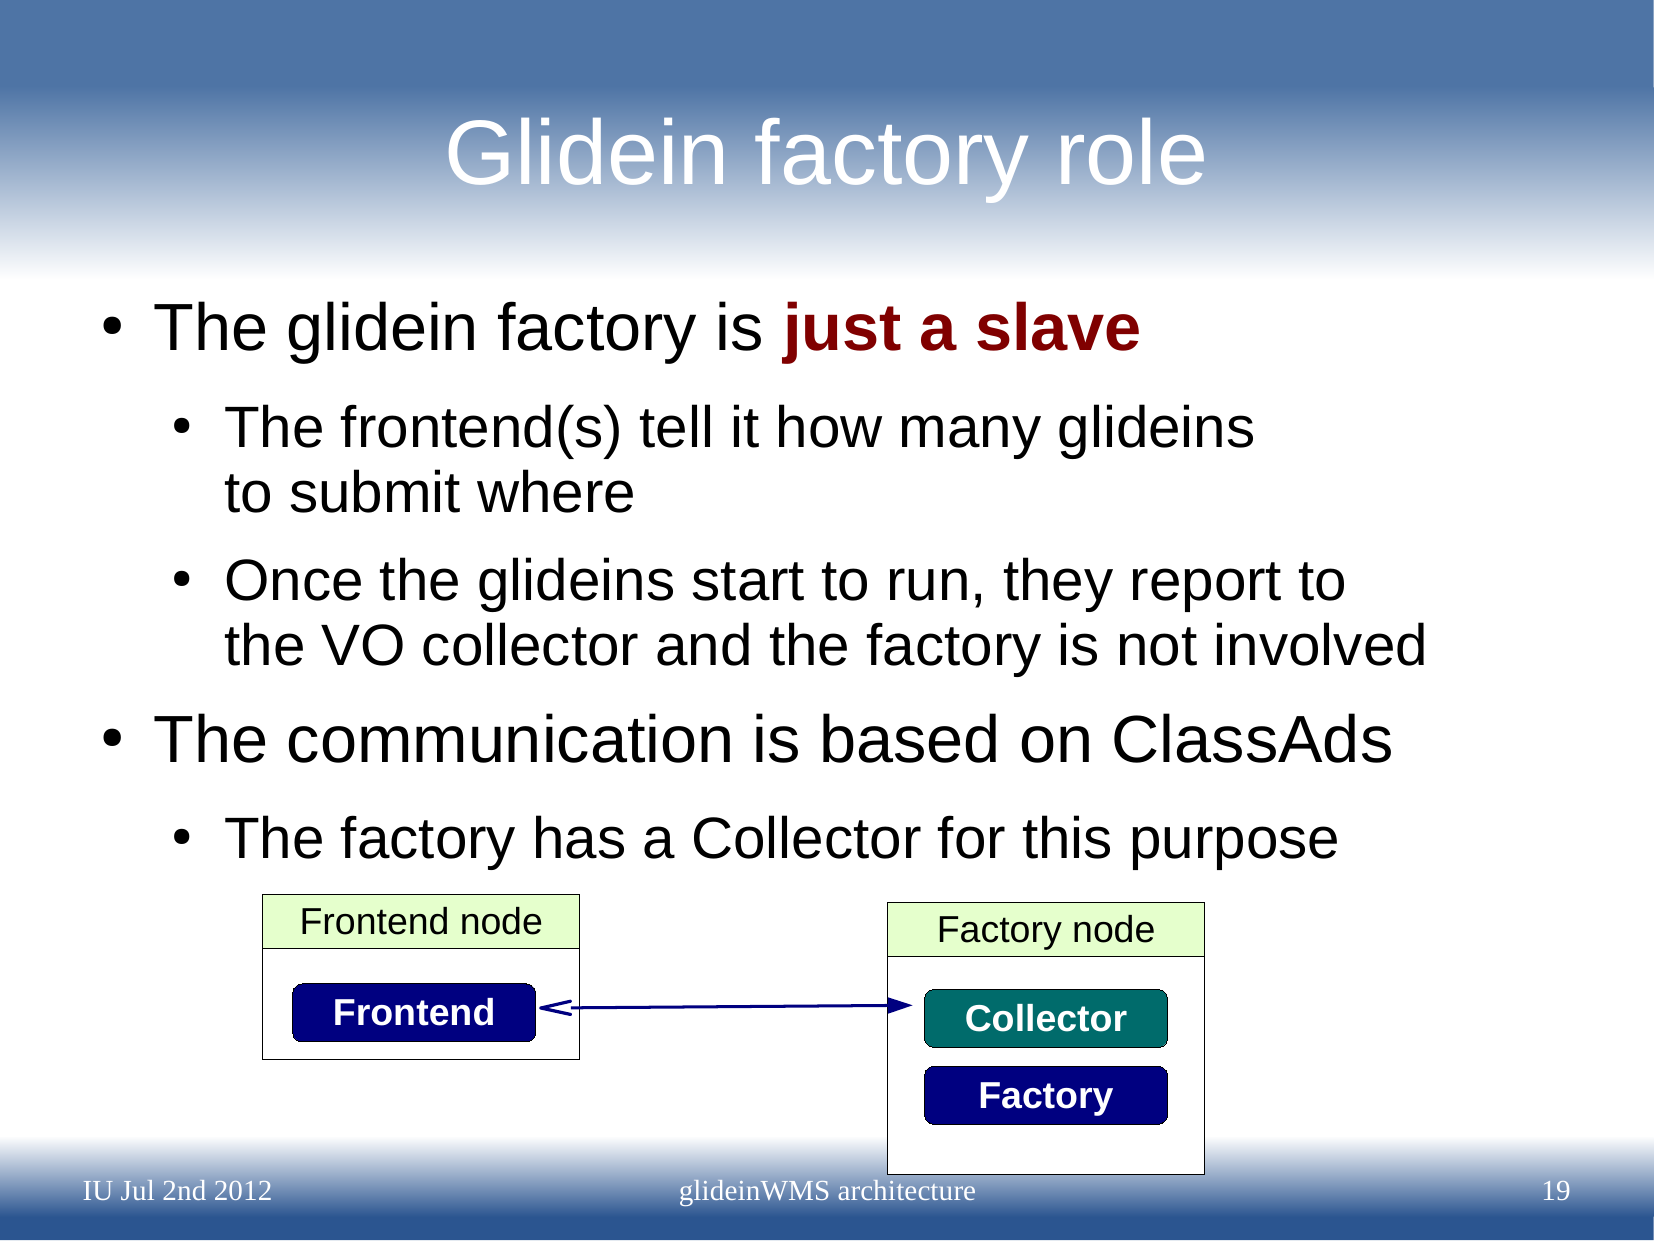

# Glidein factory role
The glidein factory is just a slave
The frontend(s) tell it how many glideins
to submit where
Once the glideins start to run, they report to
the VO collector and the factory is not involved
The communication is based on ClassAds
The factory has a Collector for this purpose
Frontend node
Factory node
Frontend
Collector
Factory
IU Jul 2nd 2012
glideinWMS architecture
19